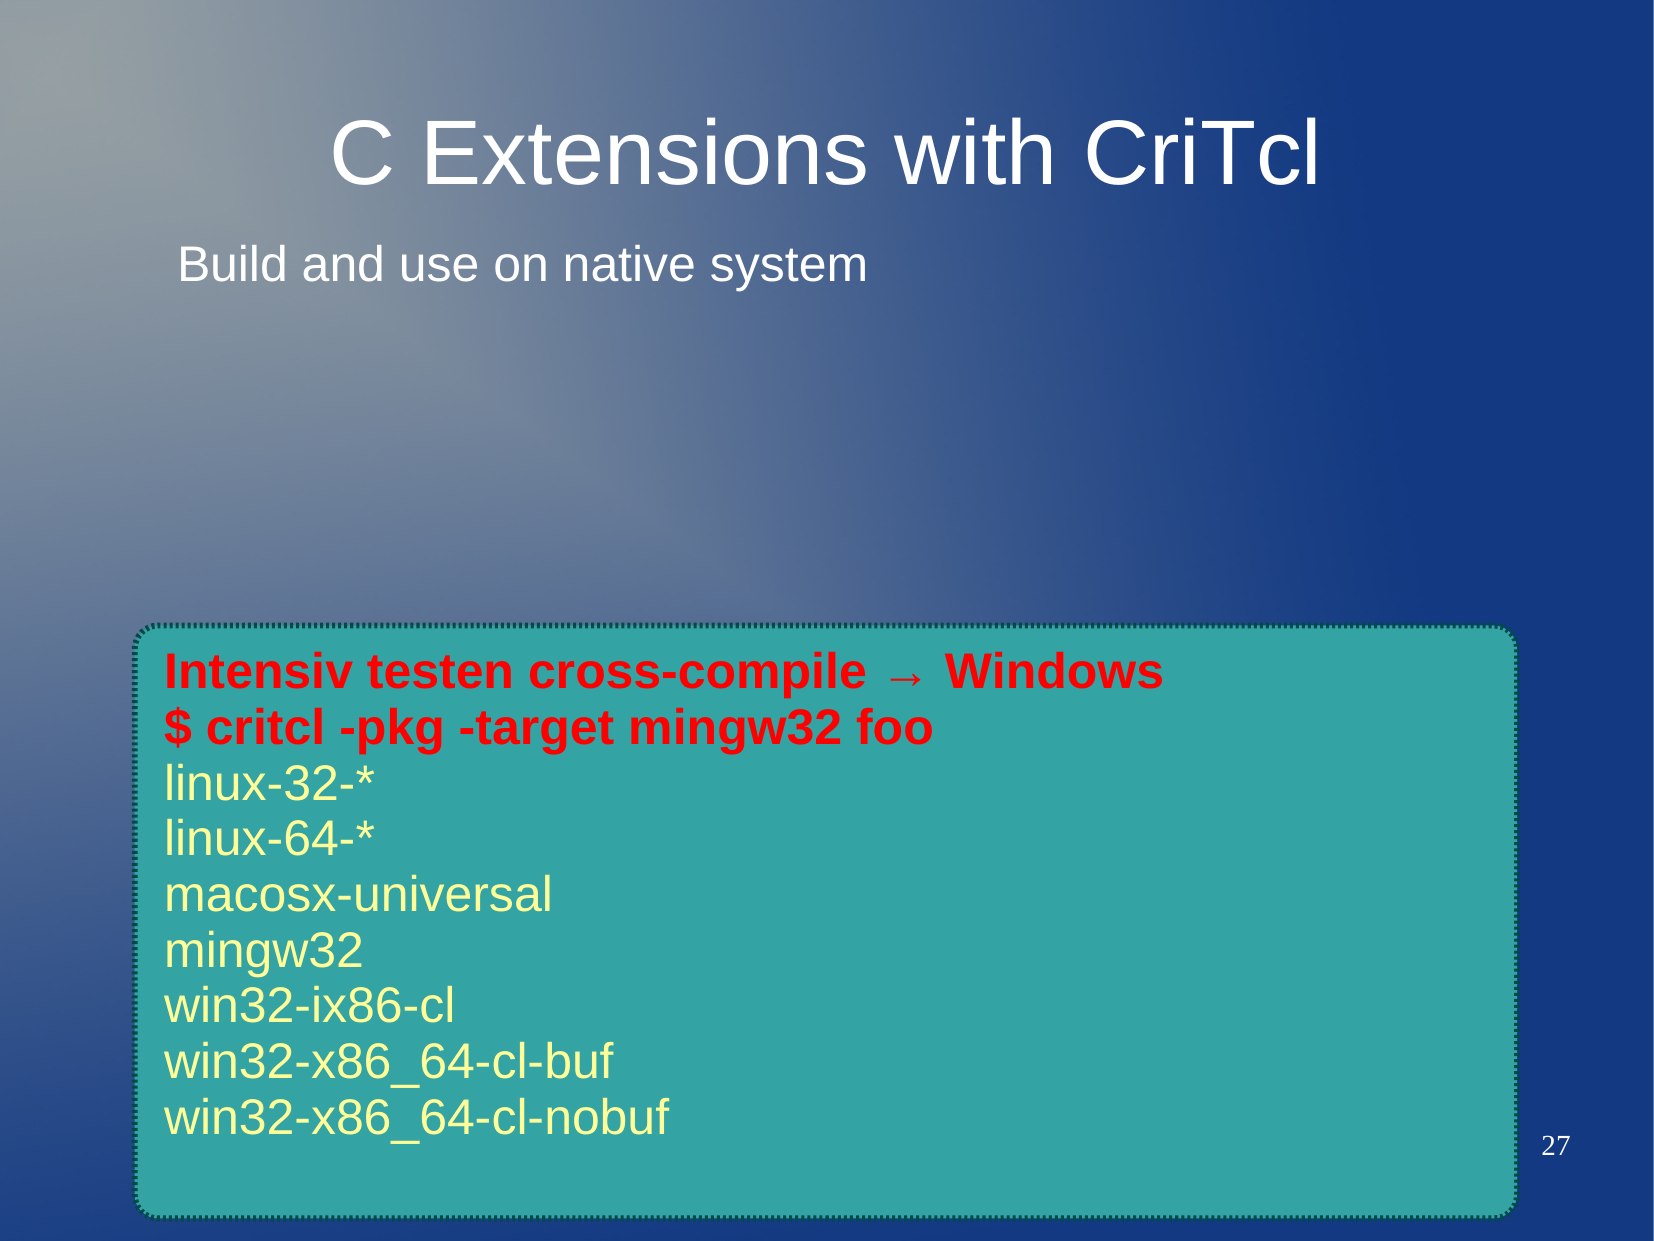

# C Extensions with CriTcl
Build and use on native system
Intensiv testen cross-compile → Windows
$ critcl -pkg -target mingw32 foo
linux-32-*
linux-64-*
macosx-universal
mingw32
win32-ix86-cl
win32-x86_64-cl-buf
win32-x86_64-cl-nobuf
27